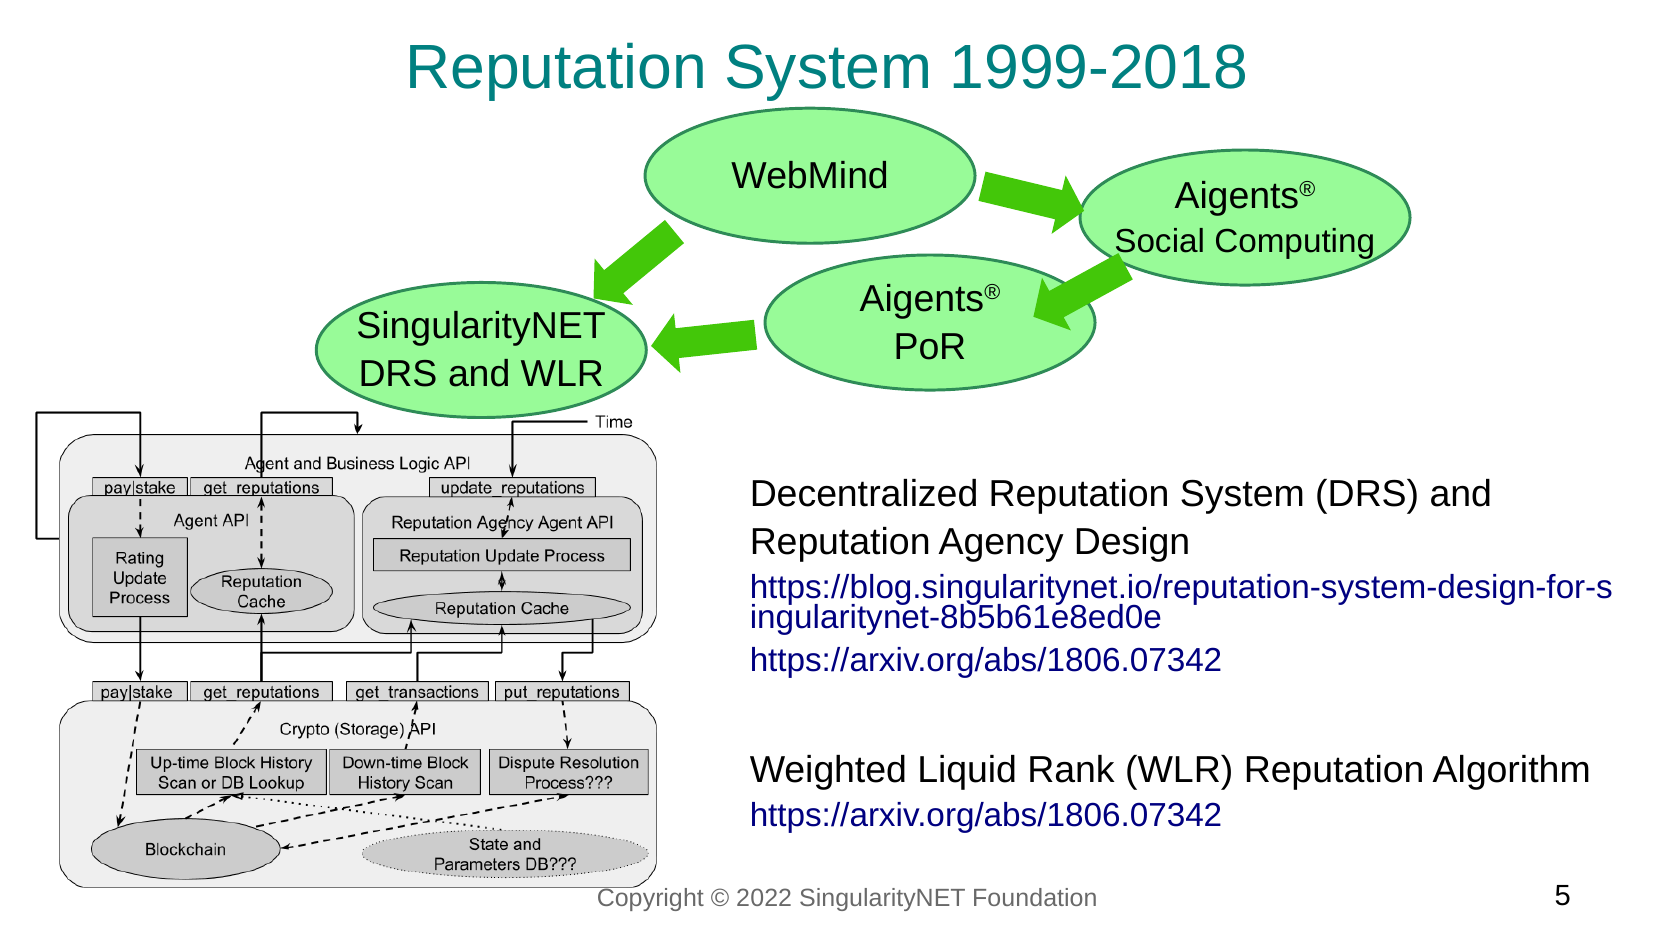

Reputation System 1999-2018
WebMind
Aigents®
Social Computing
Aigents®
PoR
SingularityNET
DRS and WLR
Decentralized Reputation System (DRS) and
Reputation Agency Design
https://blog.singularitynet.io/reputation-system-design-for-singularitynet-8b5b61e8ed0e
https://arxiv.org/abs/1806.07342
Weighted Liquid Rank (WLR) Reputation Algorithm
https://arxiv.org/abs/1806.07342
Copyright © 2022 SingularityNET Foundation
5